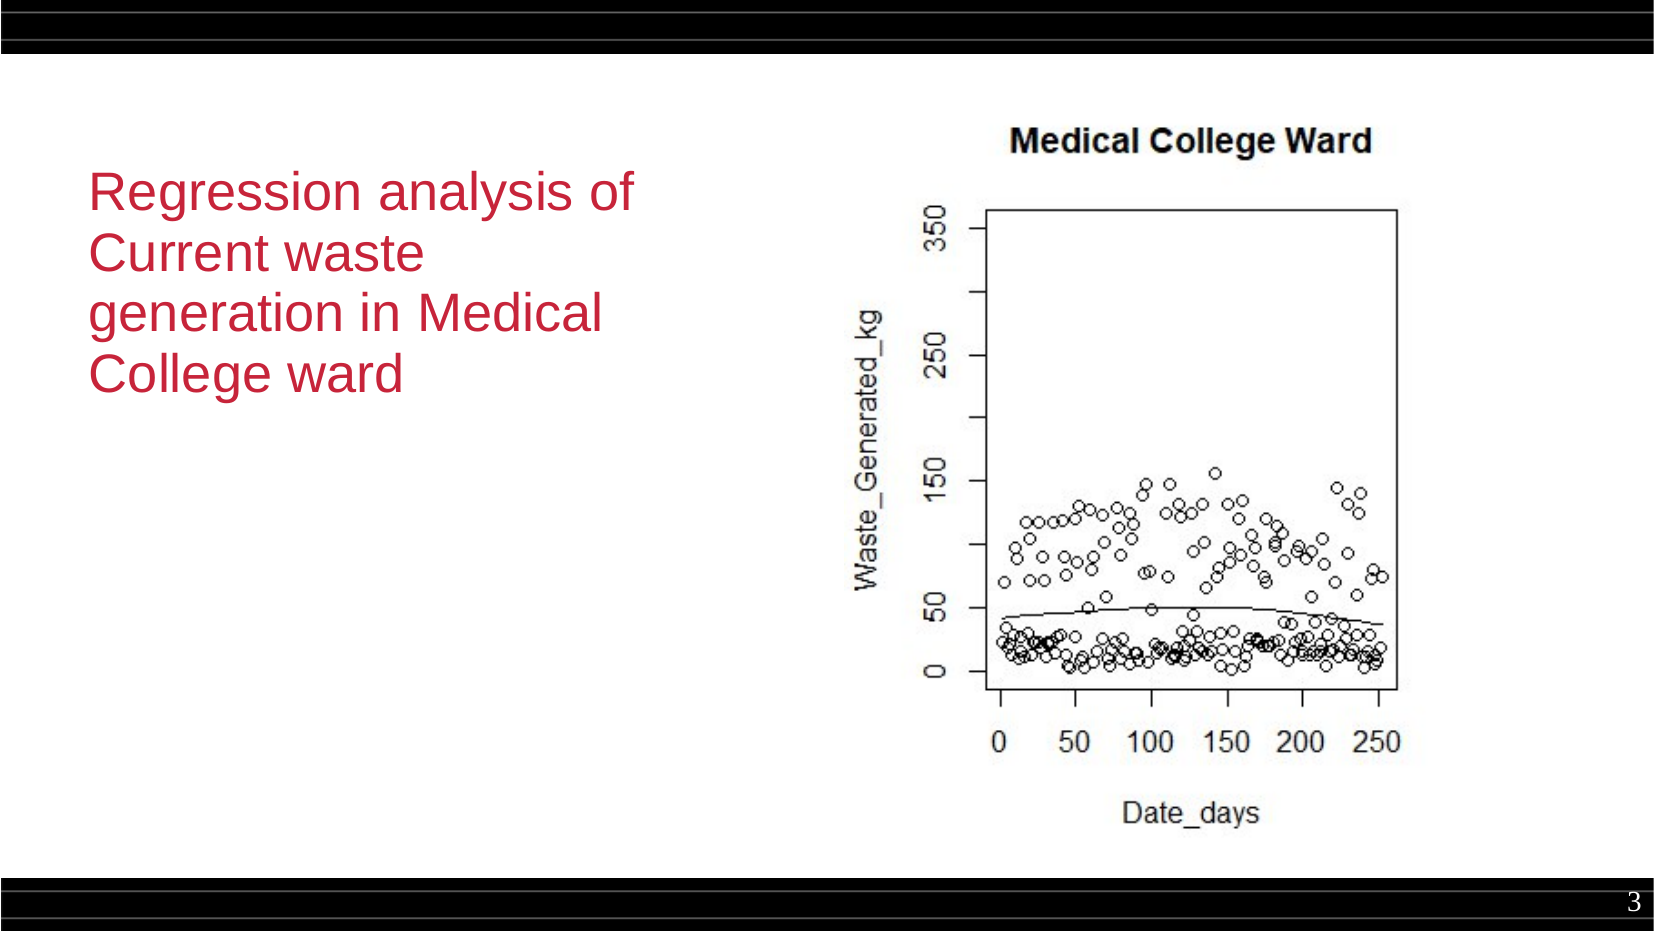

# Regression analysis of Current waste generation in Medical College ward